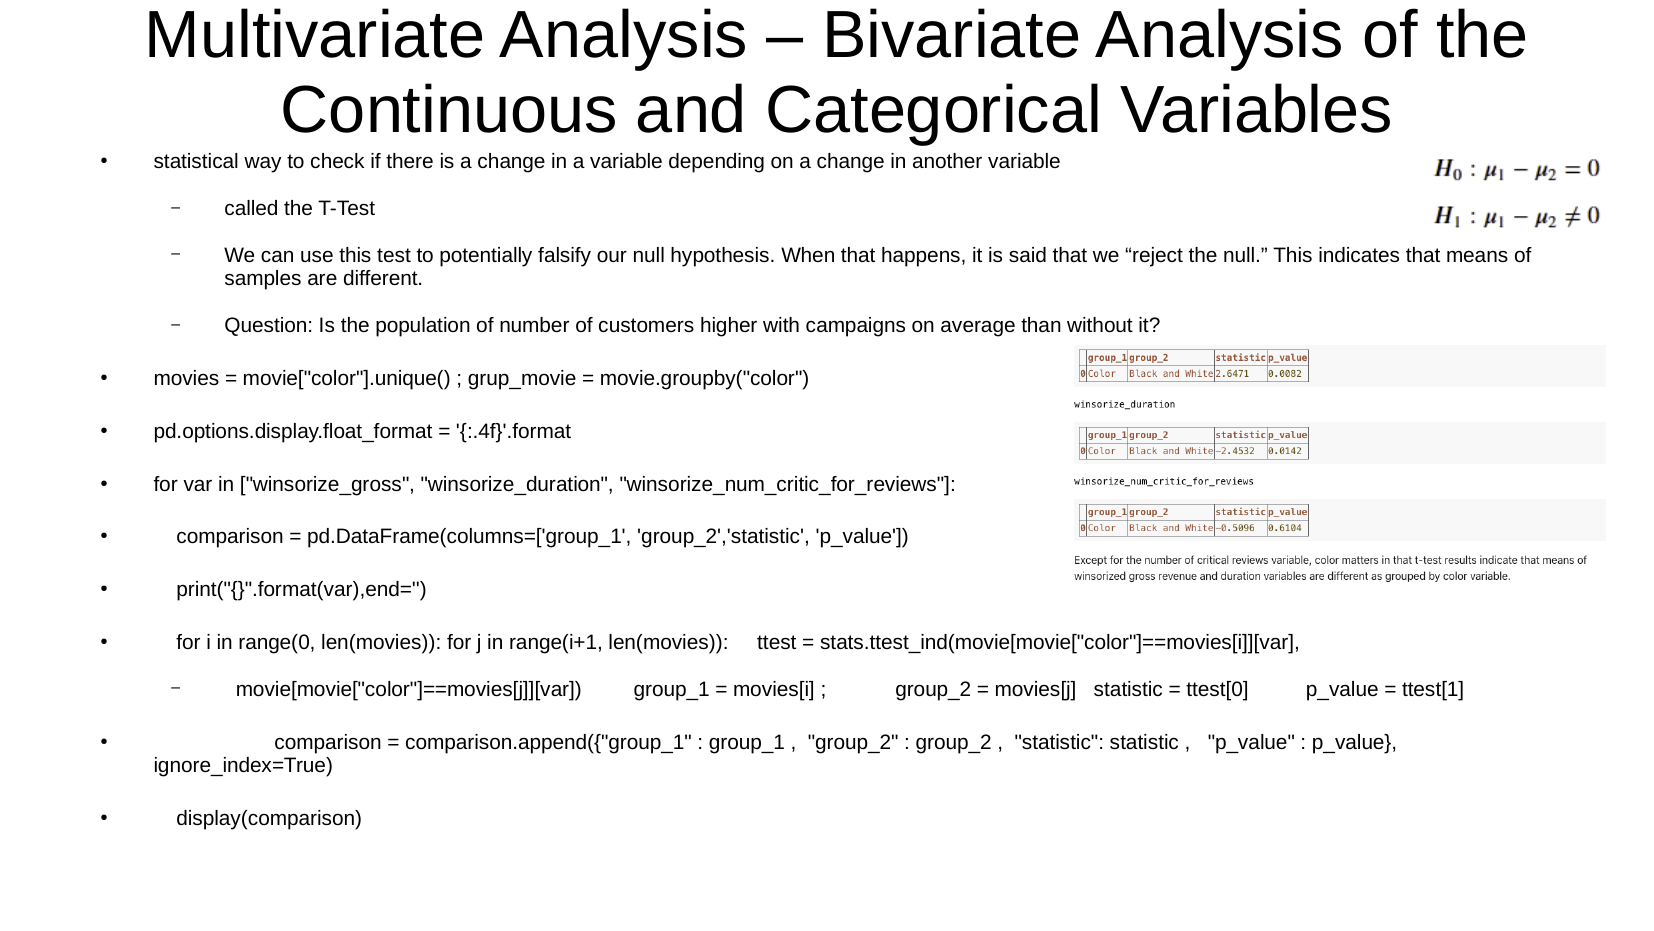

# Multivariate Analysis – Bivariate Analysis of the Continuous and Categorical Variables
statistical way to check if there is a change in a variable depending on a change in another variable
called the T-Test
We can use this test to potentially falsify our null hypothesis. When that happens, it is said that we “reject the null.” This indicates that means of samples are different.
Question: Is the population of number of customers higher with campaigns on average than without it?
movies = movie["color"].unique() ; grup_movie = movie.groupby("color")
pd.options.display.float_format = '{:.4f}'.format
for var in ["winsorize_gross", "winsorize_duration", "winsorize_num_critic_for_reviews"]:
 comparison = pd.DataFrame(columns=['group_1', 'group_2','statistic', 'p_value'])
 print("{}".format(var),end='')
 for i in range(0, len(movies)): for j in range(i+1, len(movies)): ttest = stats.ttest_ind(movie[movie["color"]==movies[i]][var],
 movie[movie["color"]==movies[j]][var]) group_1 = movies[i] ; group_2 = movies[j] statistic = ttest[0] p_value = ttest[1]
 comparison = comparison.append({"group_1" : group_1 , "group_2" : group_2 , "statistic": statistic , "p_value" : p_value}, ignore_index=True)
 display(comparison)